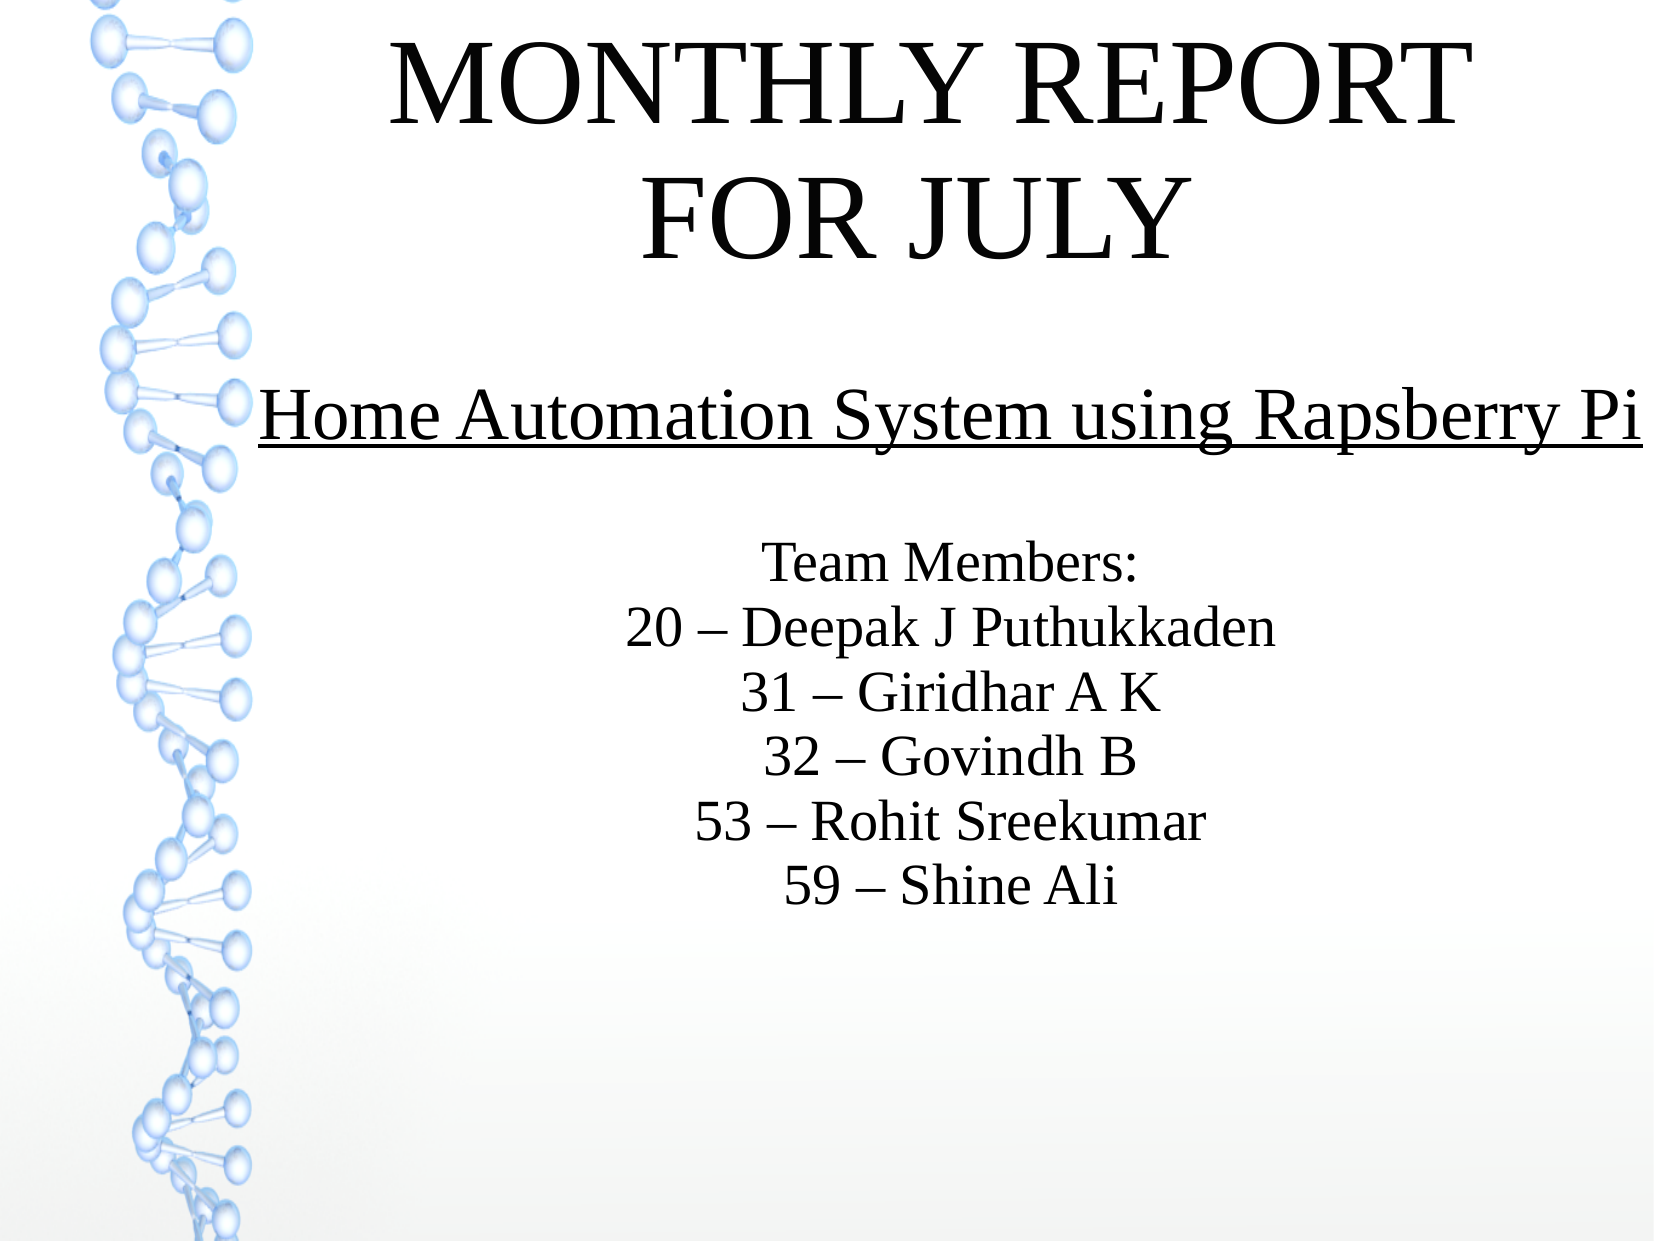

# MONTHLY REPORT FOR JULY
Home Automation System using Rapsberry Pi
Team Members:
20 – Deepak J Puthukkaden
31 – Giridhar A K
32 – Govindh B
53 – Rohit Sreekumar
59 – Shine Ali